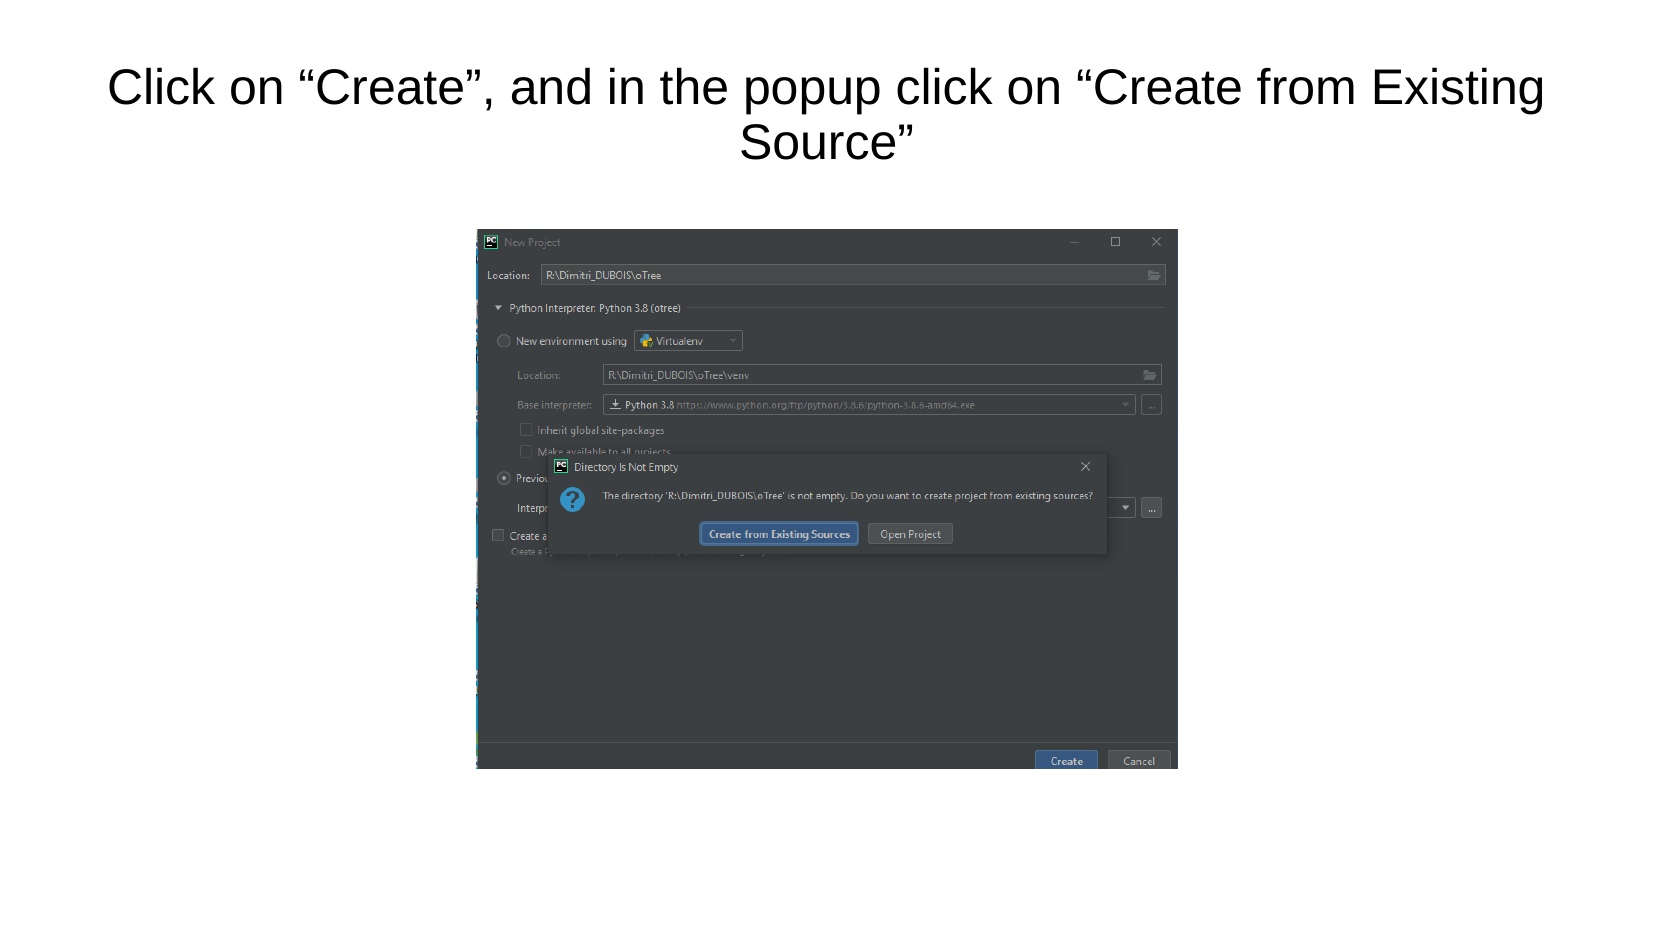

# Click on “Create”, and in the popup click on “Create from Existing Source”